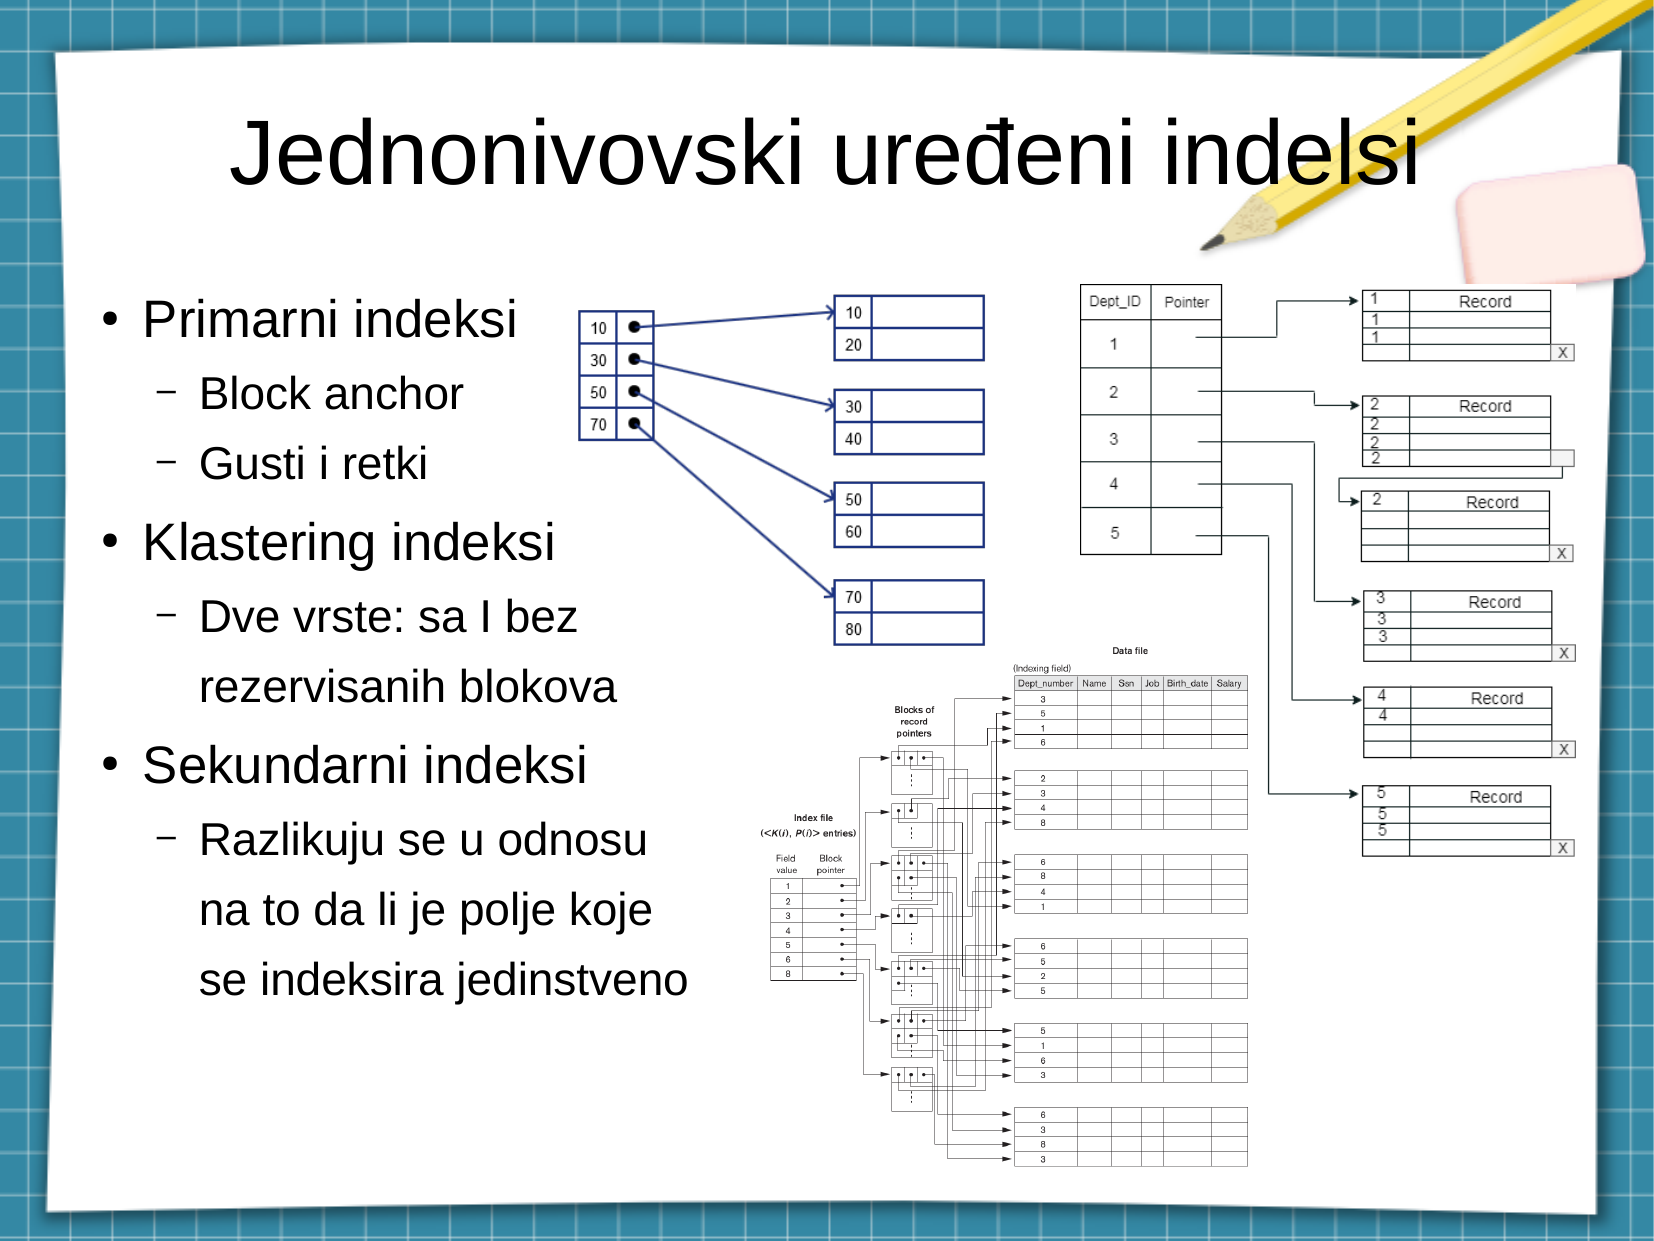

# Jednonivovski uređeni indelsi
Primarni indeksi
Block anchor
Gusti i retki
Klastering indeksi
Dve vrste: sa I bez
rezervisanih blokova
Sekundarni indeksi
Razlikuju se u odnosu
na to da li je polje koje
se indeksira jedinstveno